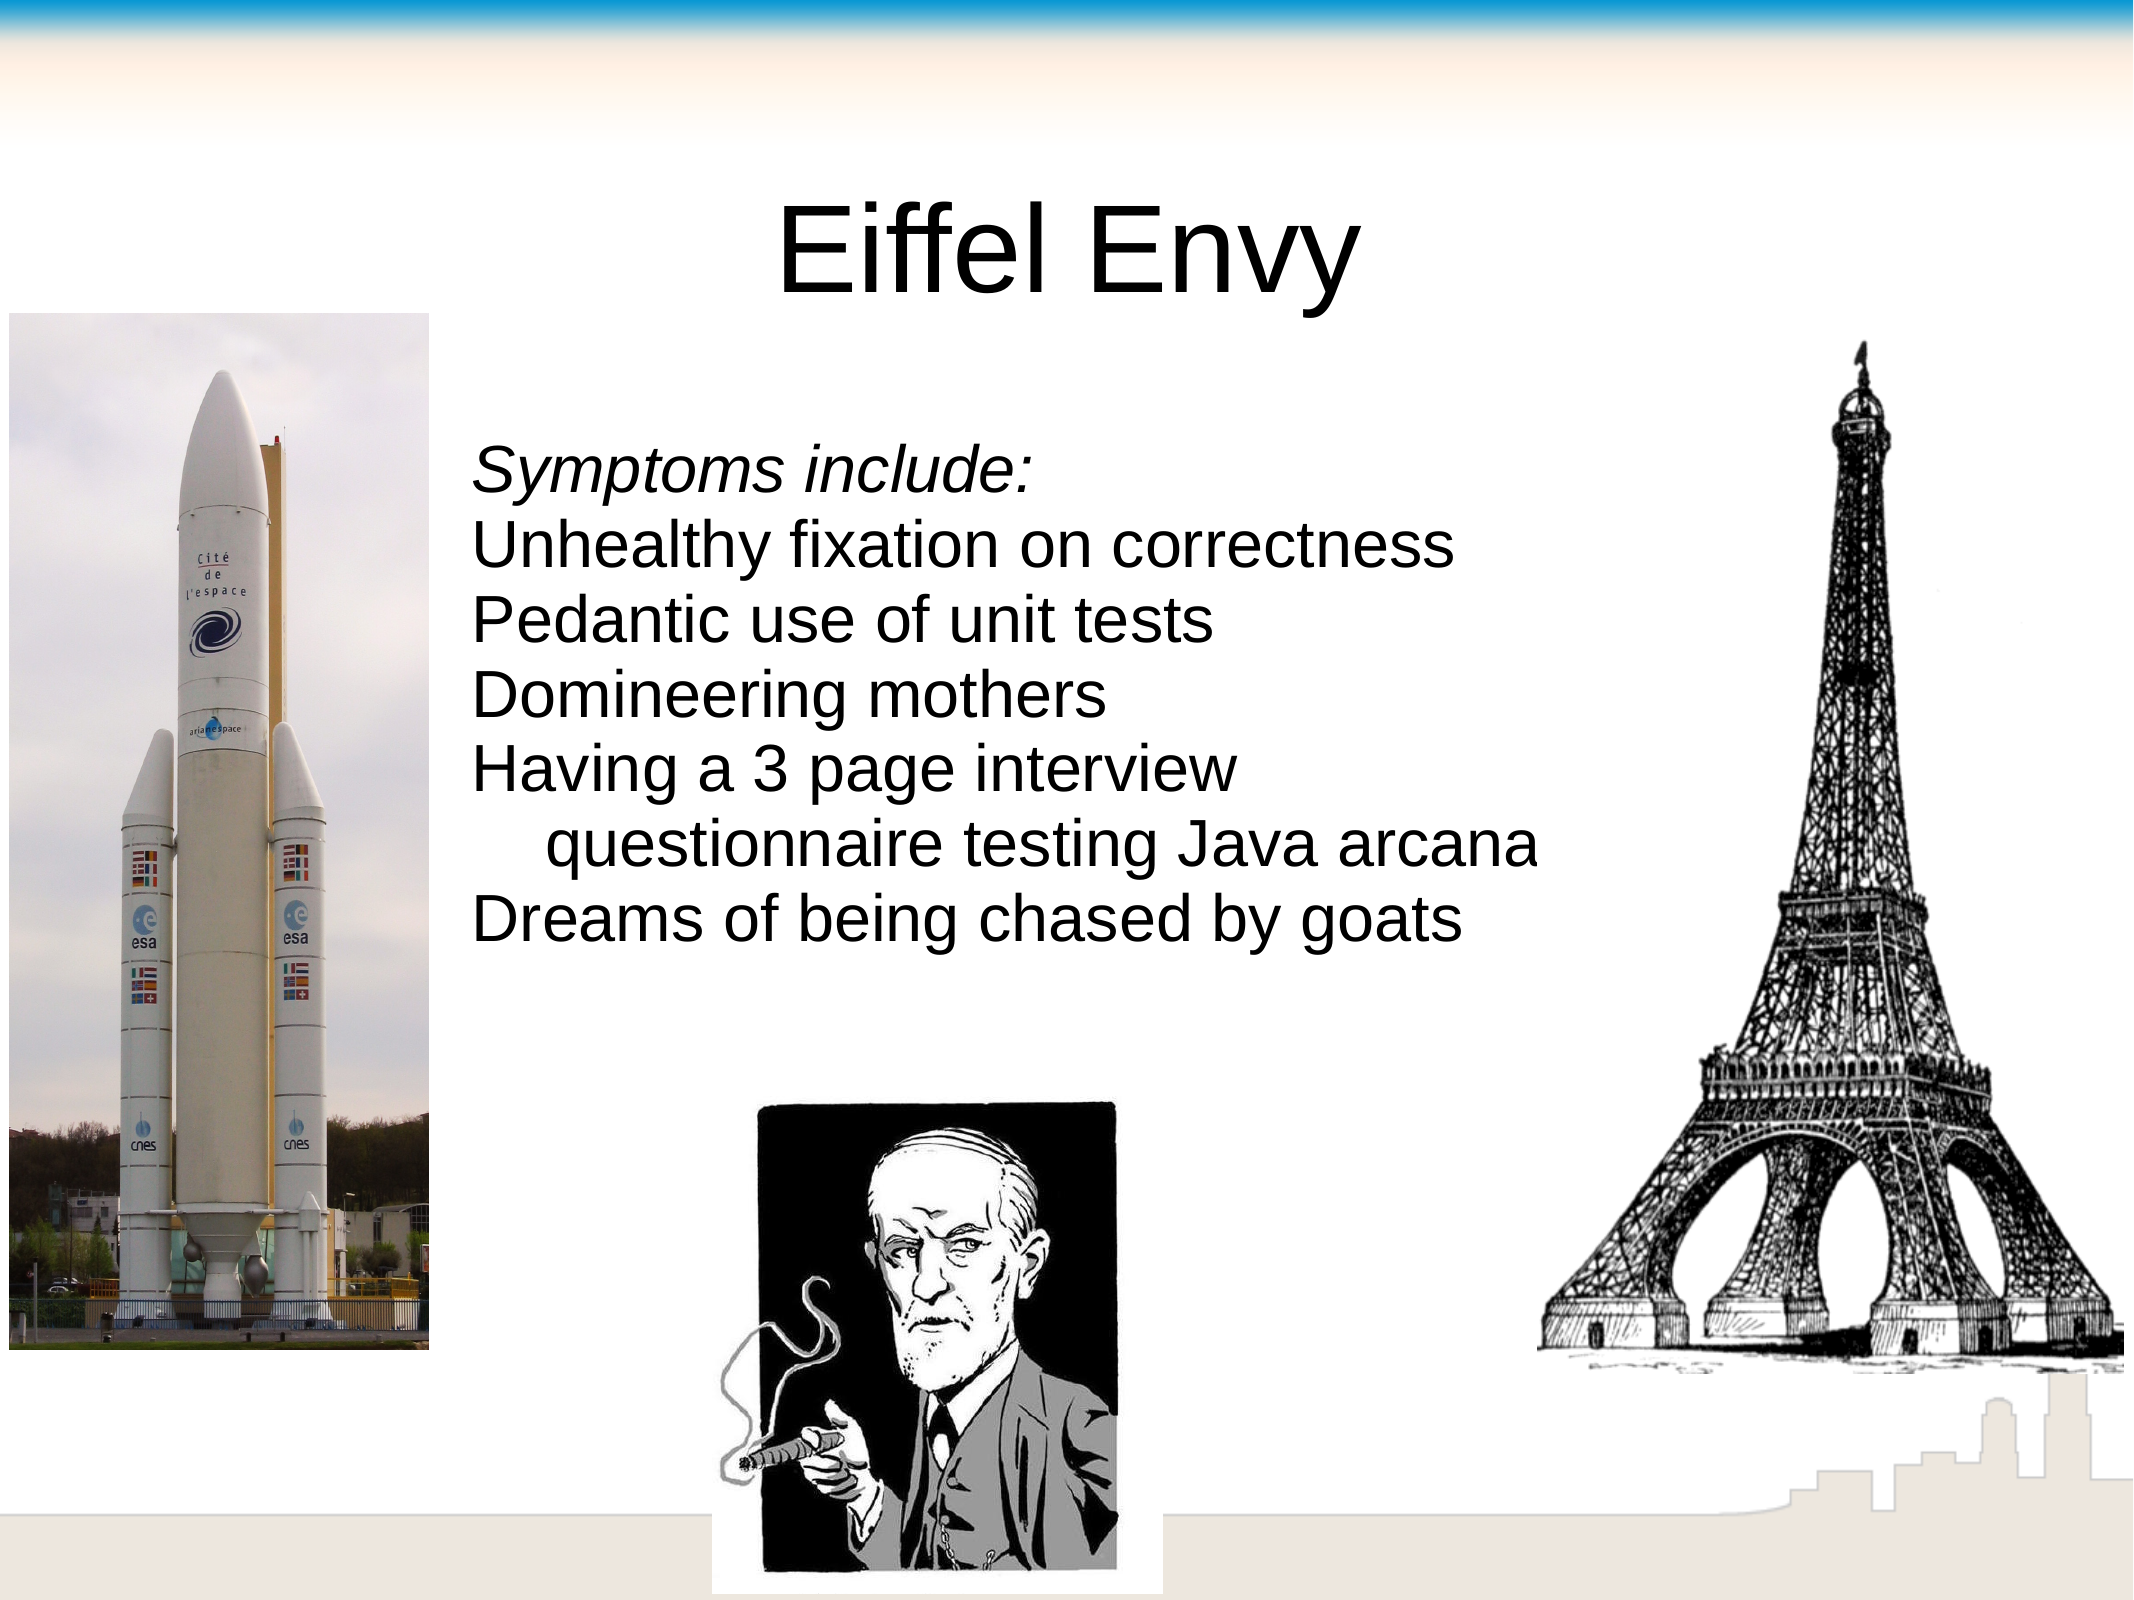

# Eiffel Envy
Symptoms include:
Unhealthy fixation on correctness
Pedantic use of unit tests
Domineering mothers
Having a 3 page interview
 questionnaire testing Java arcana
Dreams of being chased by goats